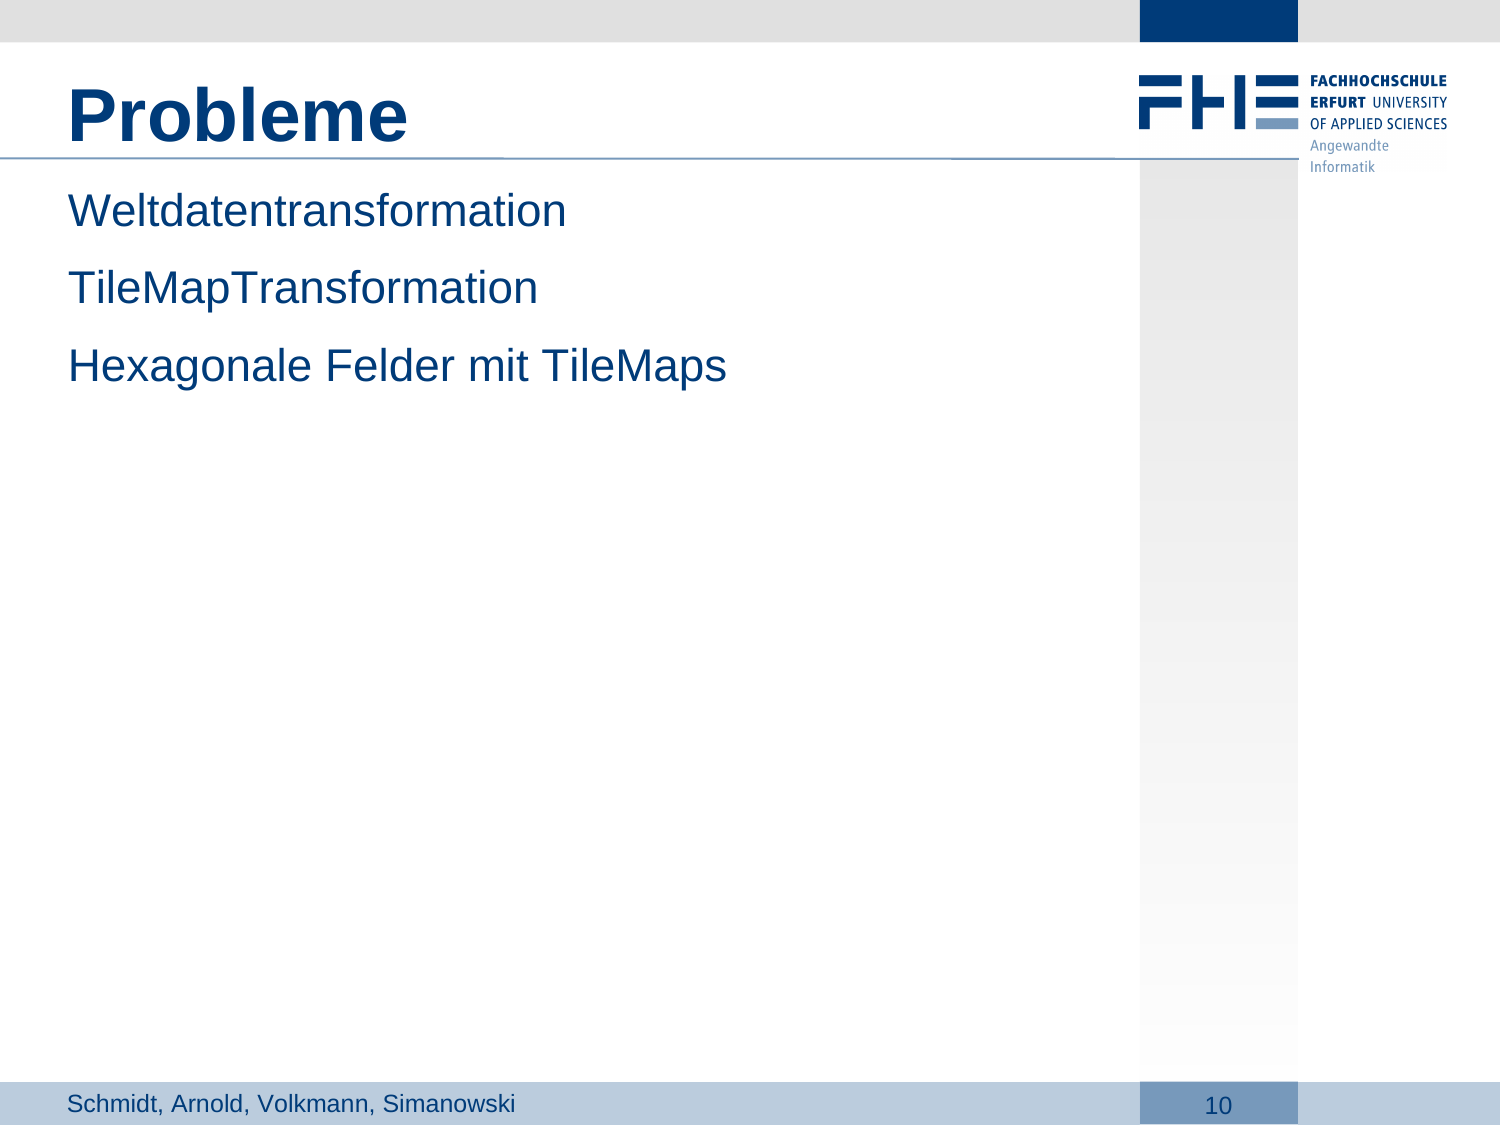

# Probleme
Weltdatentransformation
TileMapTransformation
Hexagonale Felder mit TileMaps